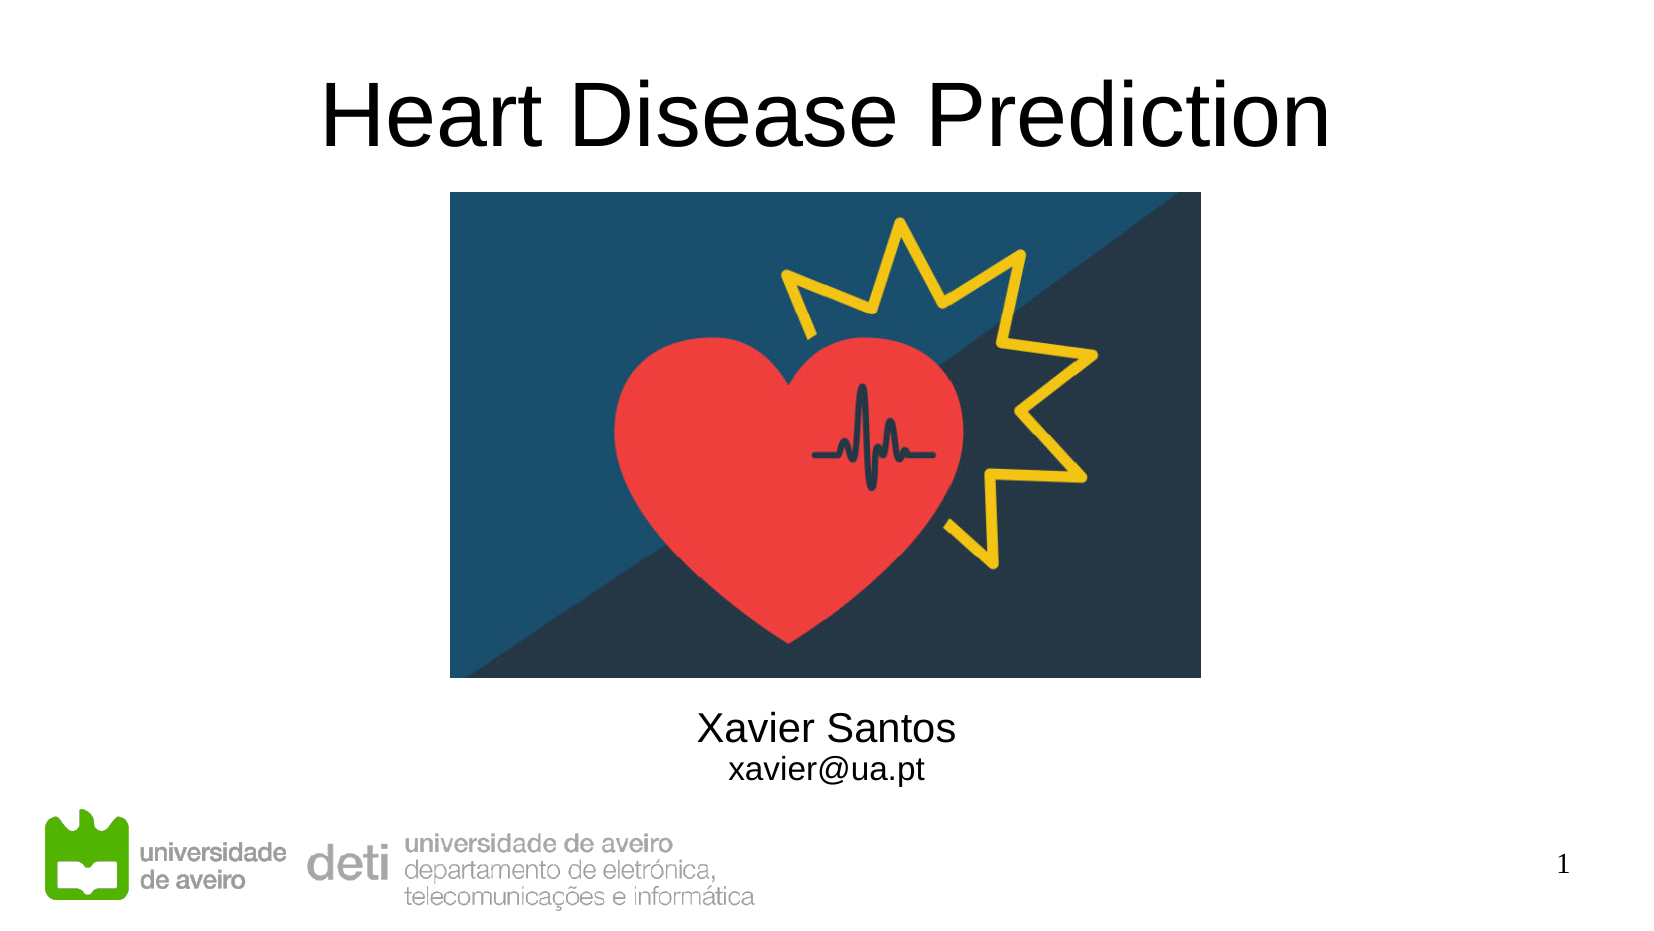

# Heart Disease Prediction
Xavier Santos
xavier@ua.pt
1